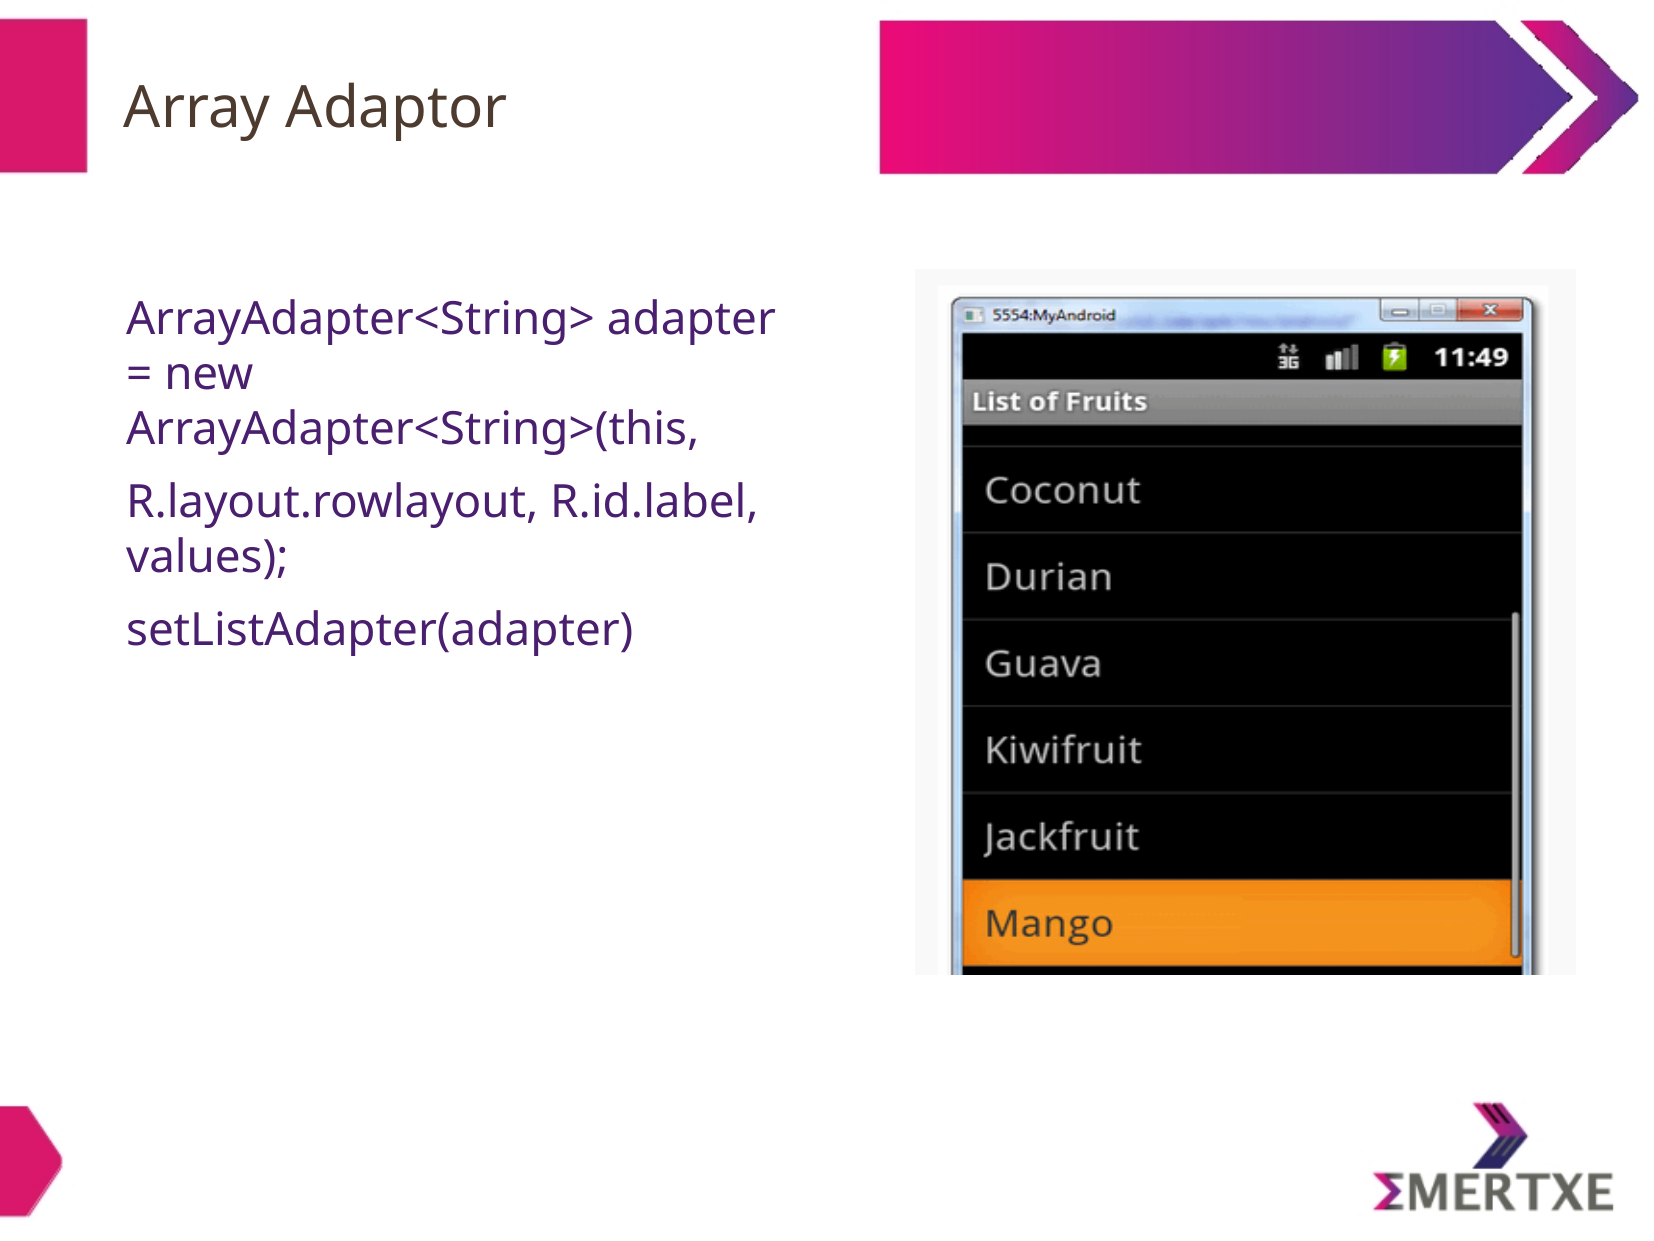

# Array Adaptor
ArrayAdapter<String> adapter = new ArrayAdapter<String>(this,
R.layout.rowlayout, R.id.label, values);
setListAdapter(adapter)